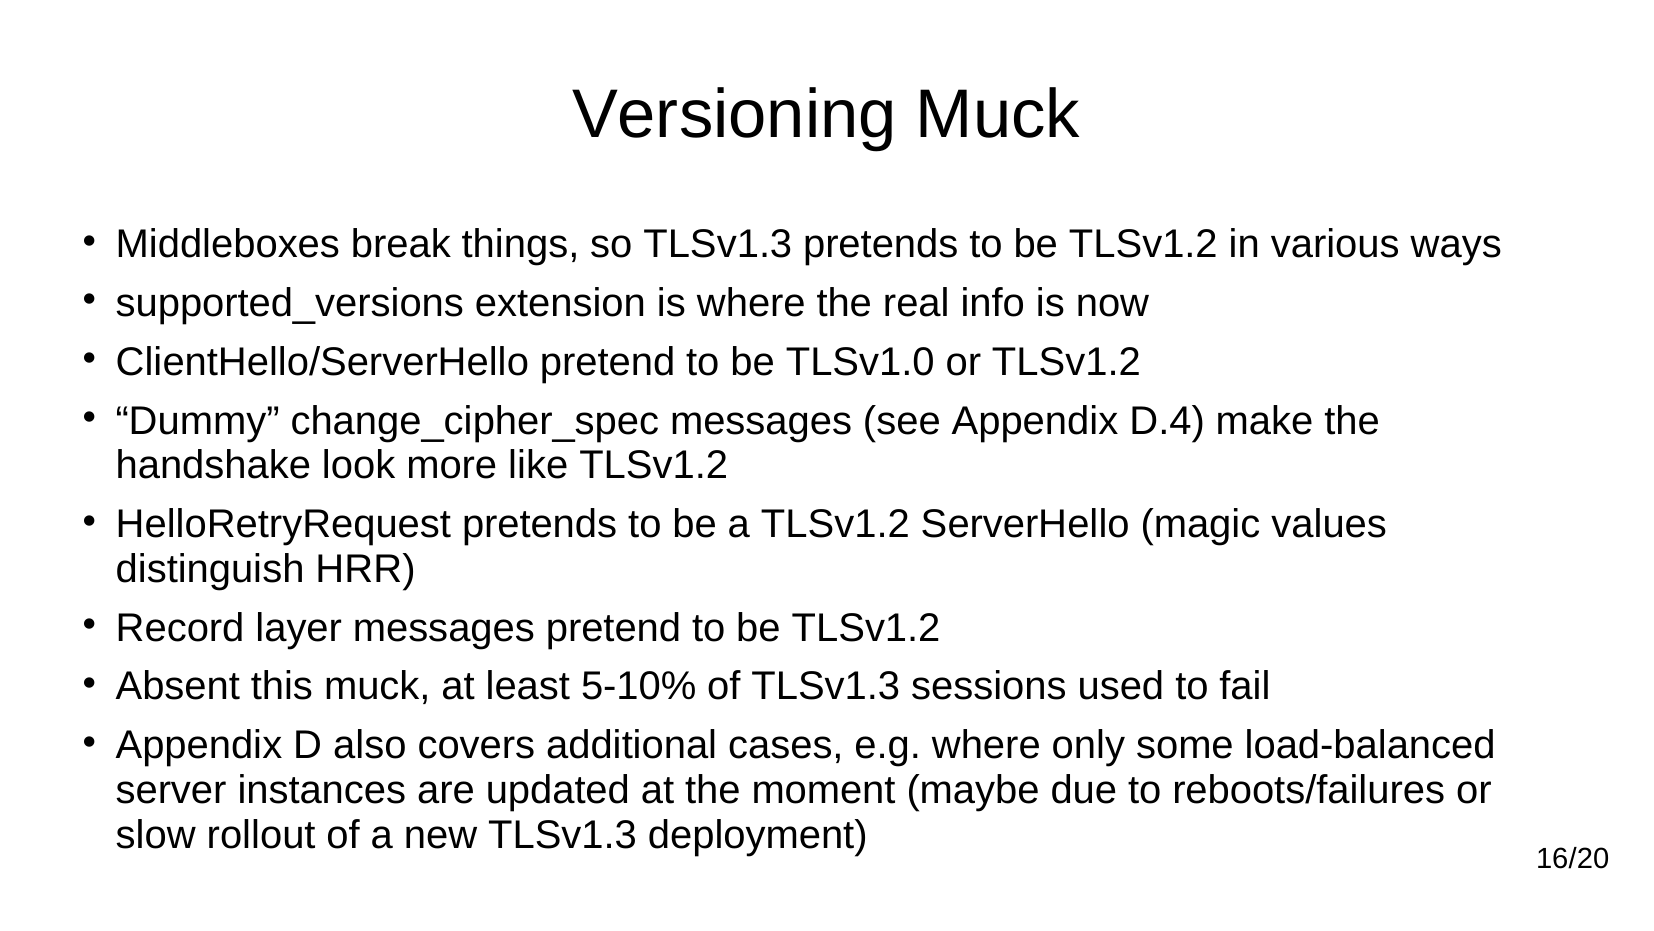

# Versioning Muck
Middleboxes break things, so TLSv1.3 pretends to be TLSv1.2 in various ways
supported_versions extension is where the real info is now
ClientHello/ServerHello pretend to be TLSv1.0 or TLSv1.2
“Dummy” change_cipher_spec messages (see Appendix D.4) make the handshake look more like TLSv1.2
HelloRetryRequest pretends to be a TLSv1.2 ServerHello (magic values distinguish HRR)
Record layer messages pretend to be TLSv1.2
Absent this muck, at least 5-10% of TLSv1.3 sessions used to fail
Appendix D also covers additional cases, e.g. where only some load-balanced server instances are updated at the moment (maybe due to reboots/failures or slow rollout of a new TLSv1.3 deployment)